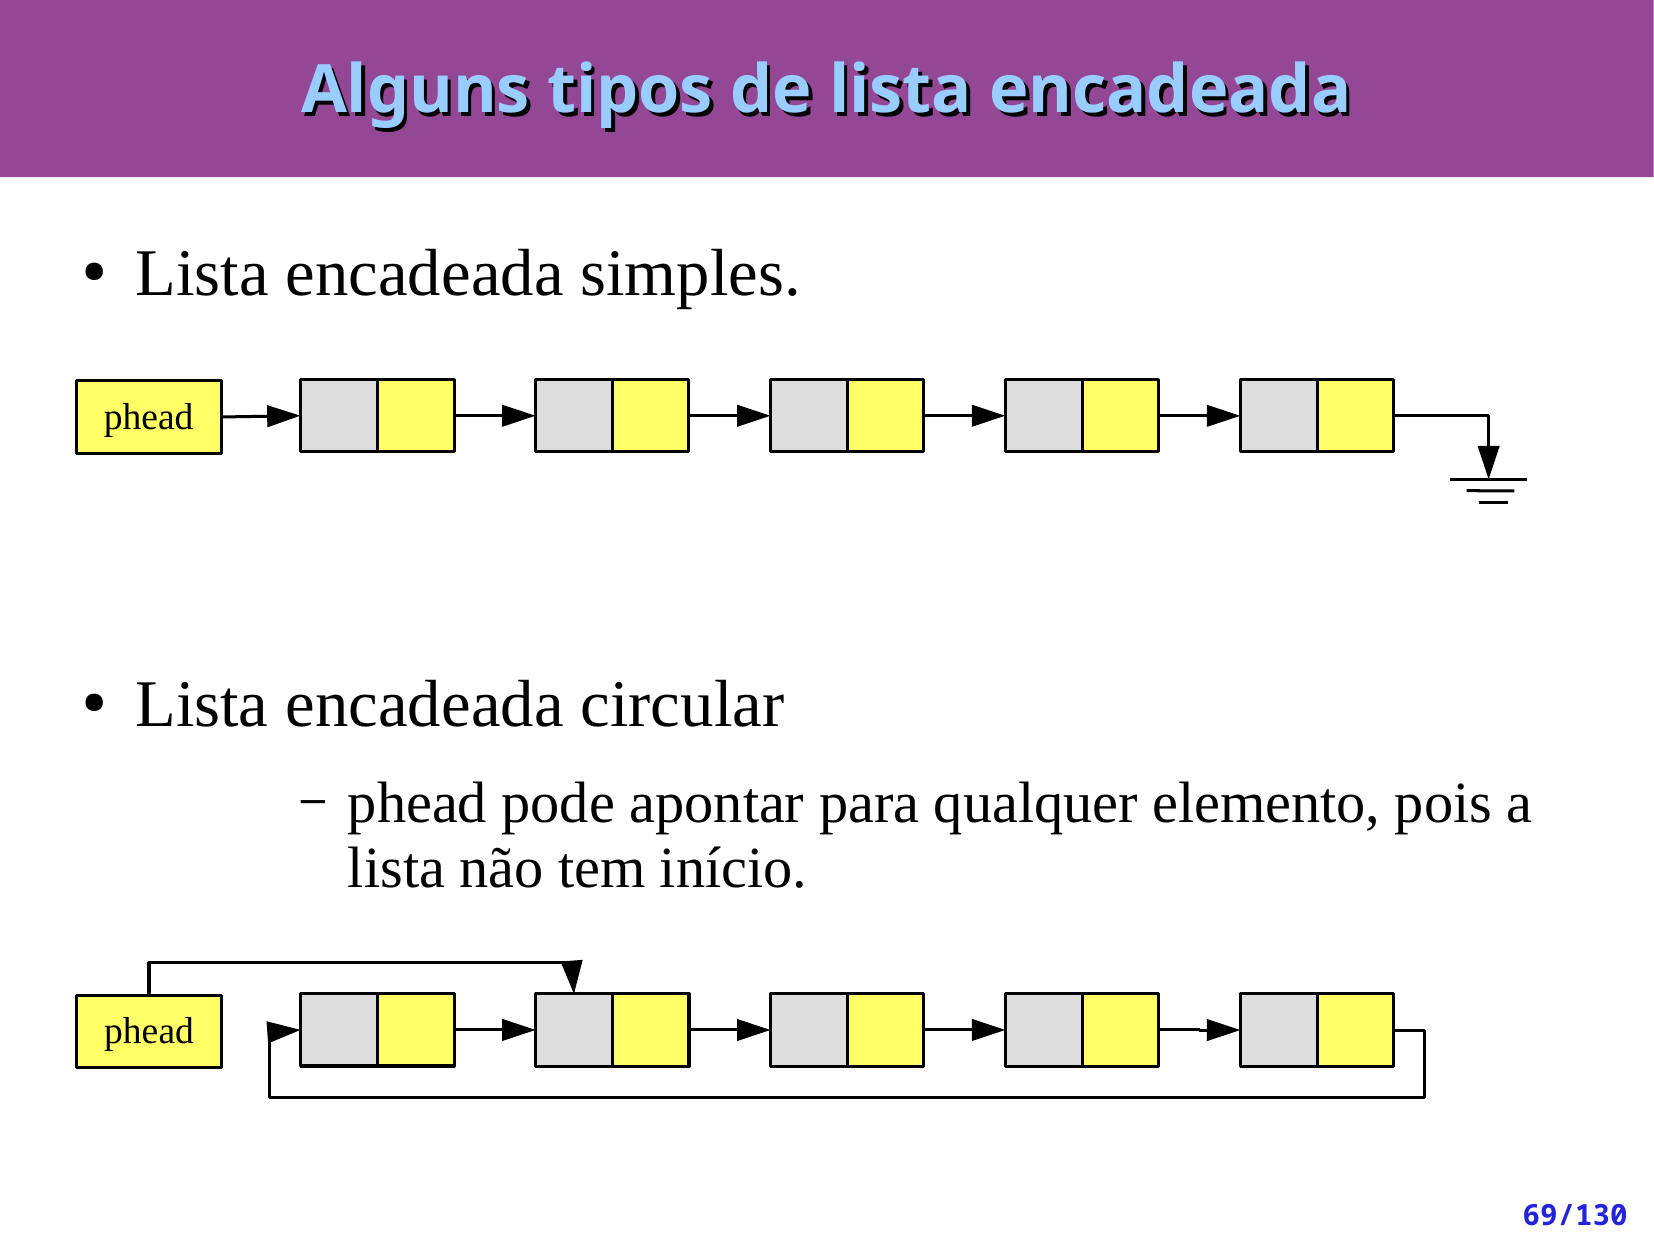

# Alguns tipos de lista encadeada
Lista encadeada simples.
phead
Lista encadeada circular
phead pode apontar para qualquer elemento, pois a lista não tem início.
phead
69